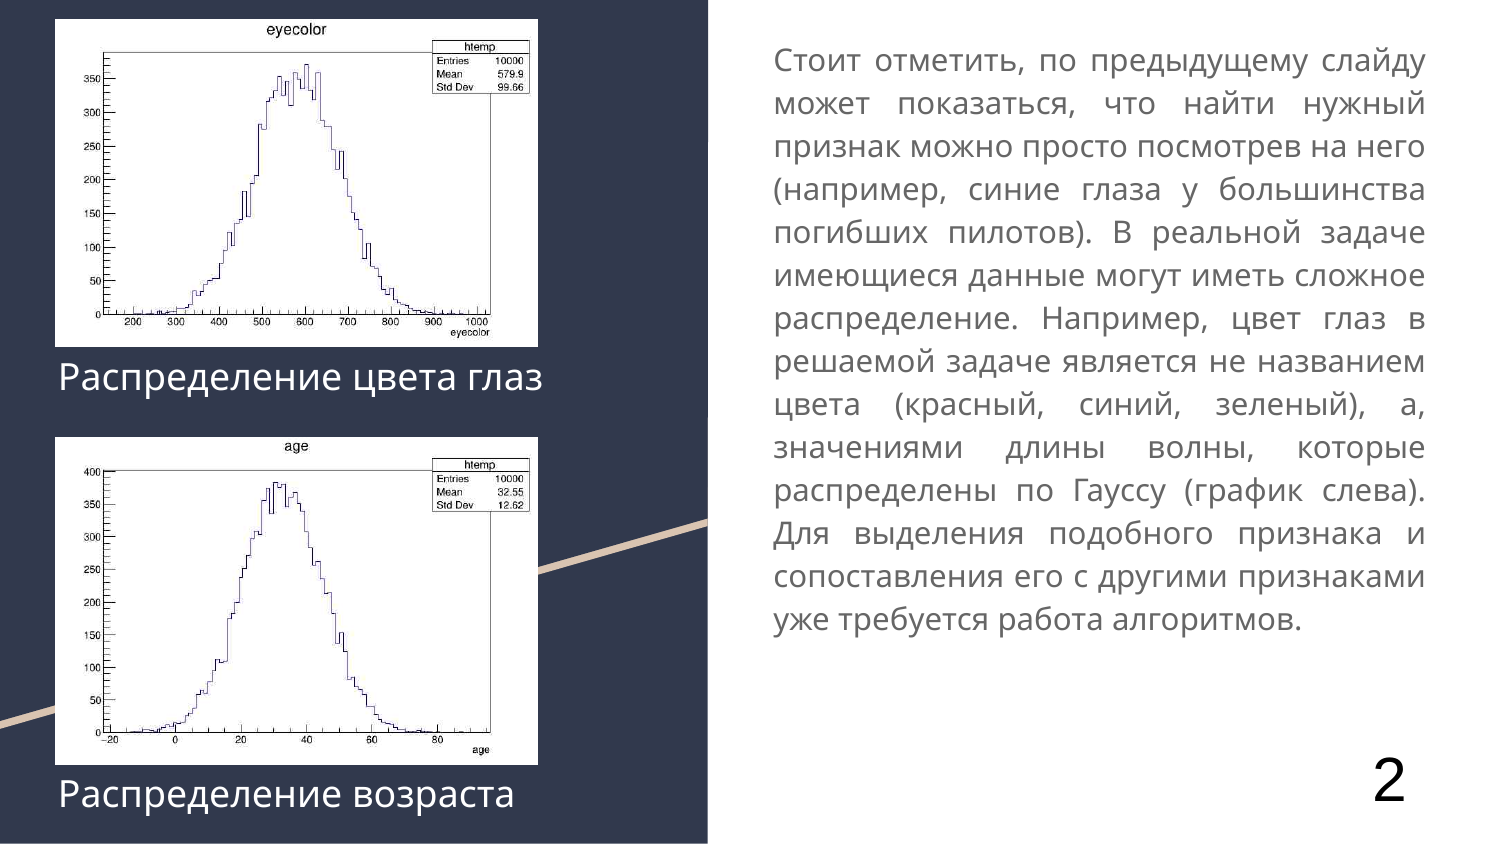

Стоит отметить, по предыдущему слайду может показаться, что найти нужный признак можно просто посмотрев на него (например, синие глаза у большинства погибших пилотов). В реальной задаче имеющиеся данные могут иметь сложное распределение. Например, цвет глаз в решаемой задаче является не названием цвета (красный, синий, зеленый), а, значениями длины волны, которые распределены по Гауссу (график слева). Для выделения подобного признака и сопоставления его с другими признаками уже требуется работа алгоритмов.
# Распределение цвета глаз
2
Распределение возраста